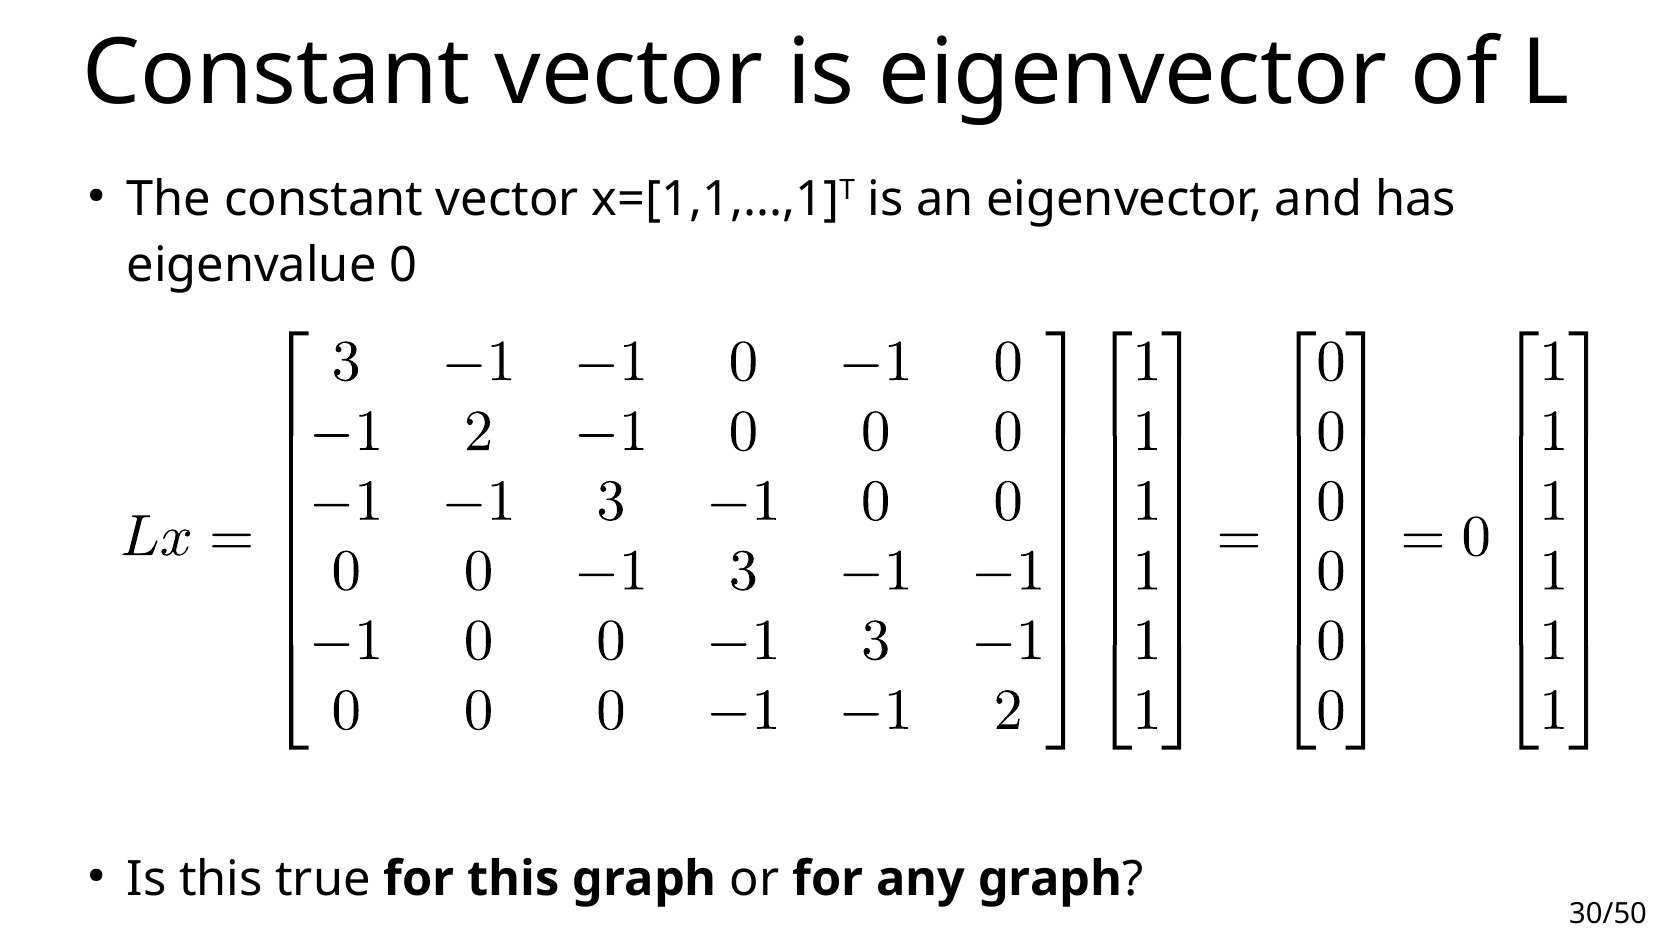

# Constant vector is eigenvector of L
The constant vector x=[1,1,...,1]T is an eigenvector, and has eigenvalue 0
Is this true for this graph or for any graph?
30